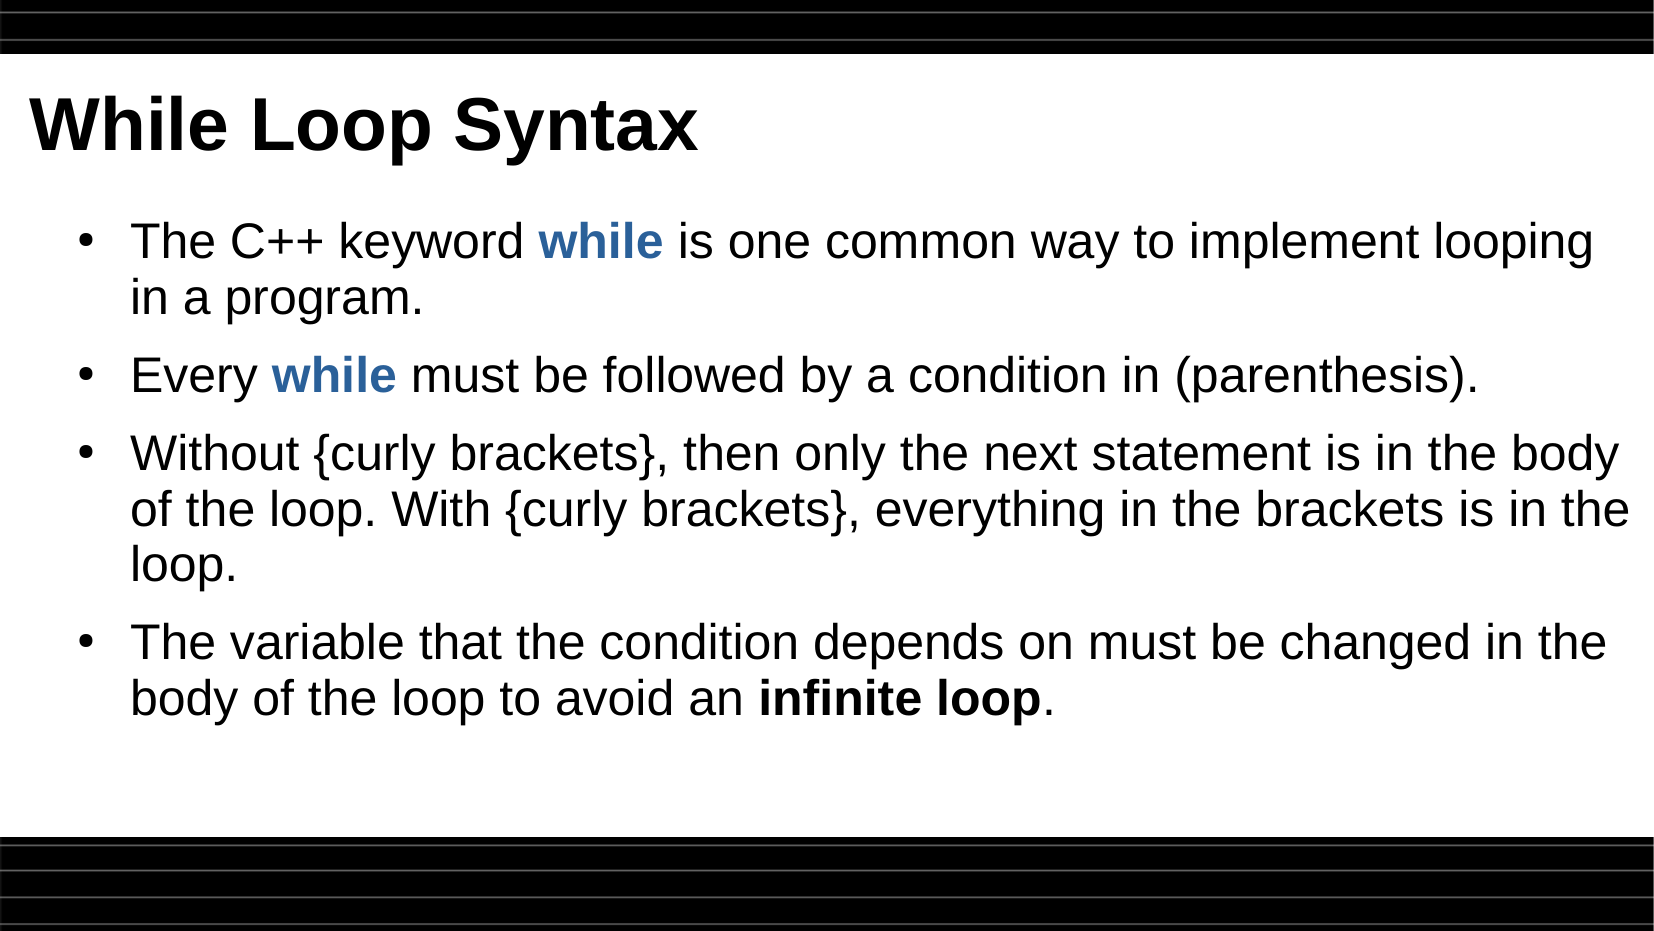

While Loop Syntax
# The C++ keyword while is one common way to implement looping in a program.
Every while must be followed by a condition in (parenthesis).
Without {curly brackets}, then only the next statement is in the body of the loop. With {curly brackets}, everything in the brackets is in the loop.
The variable that the condition depends on must be changed in the body of the loop to avoid an infinite loop.